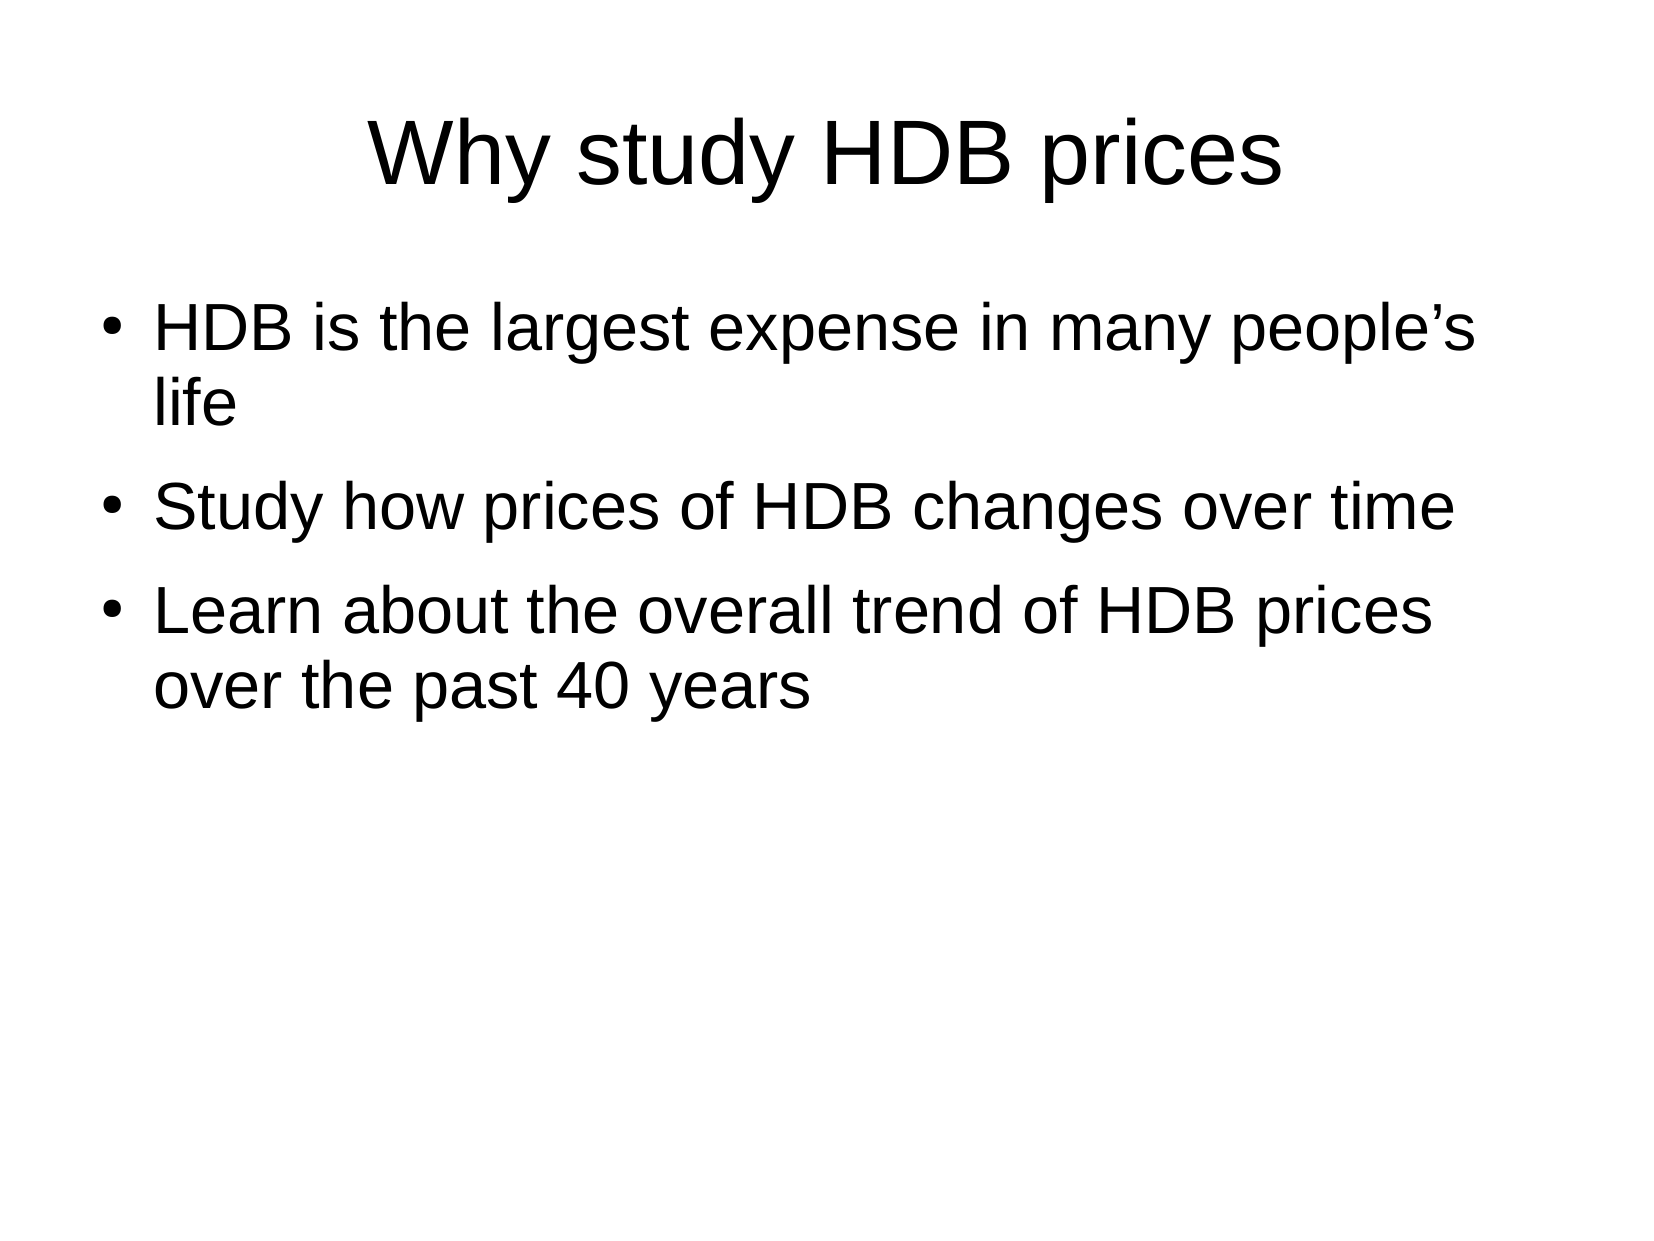

# Why study HDB prices
HDB is the largest expense in many people’s life
Study how prices of HDB changes over time
Learn about the overall trend of HDB prices over the past 40 years